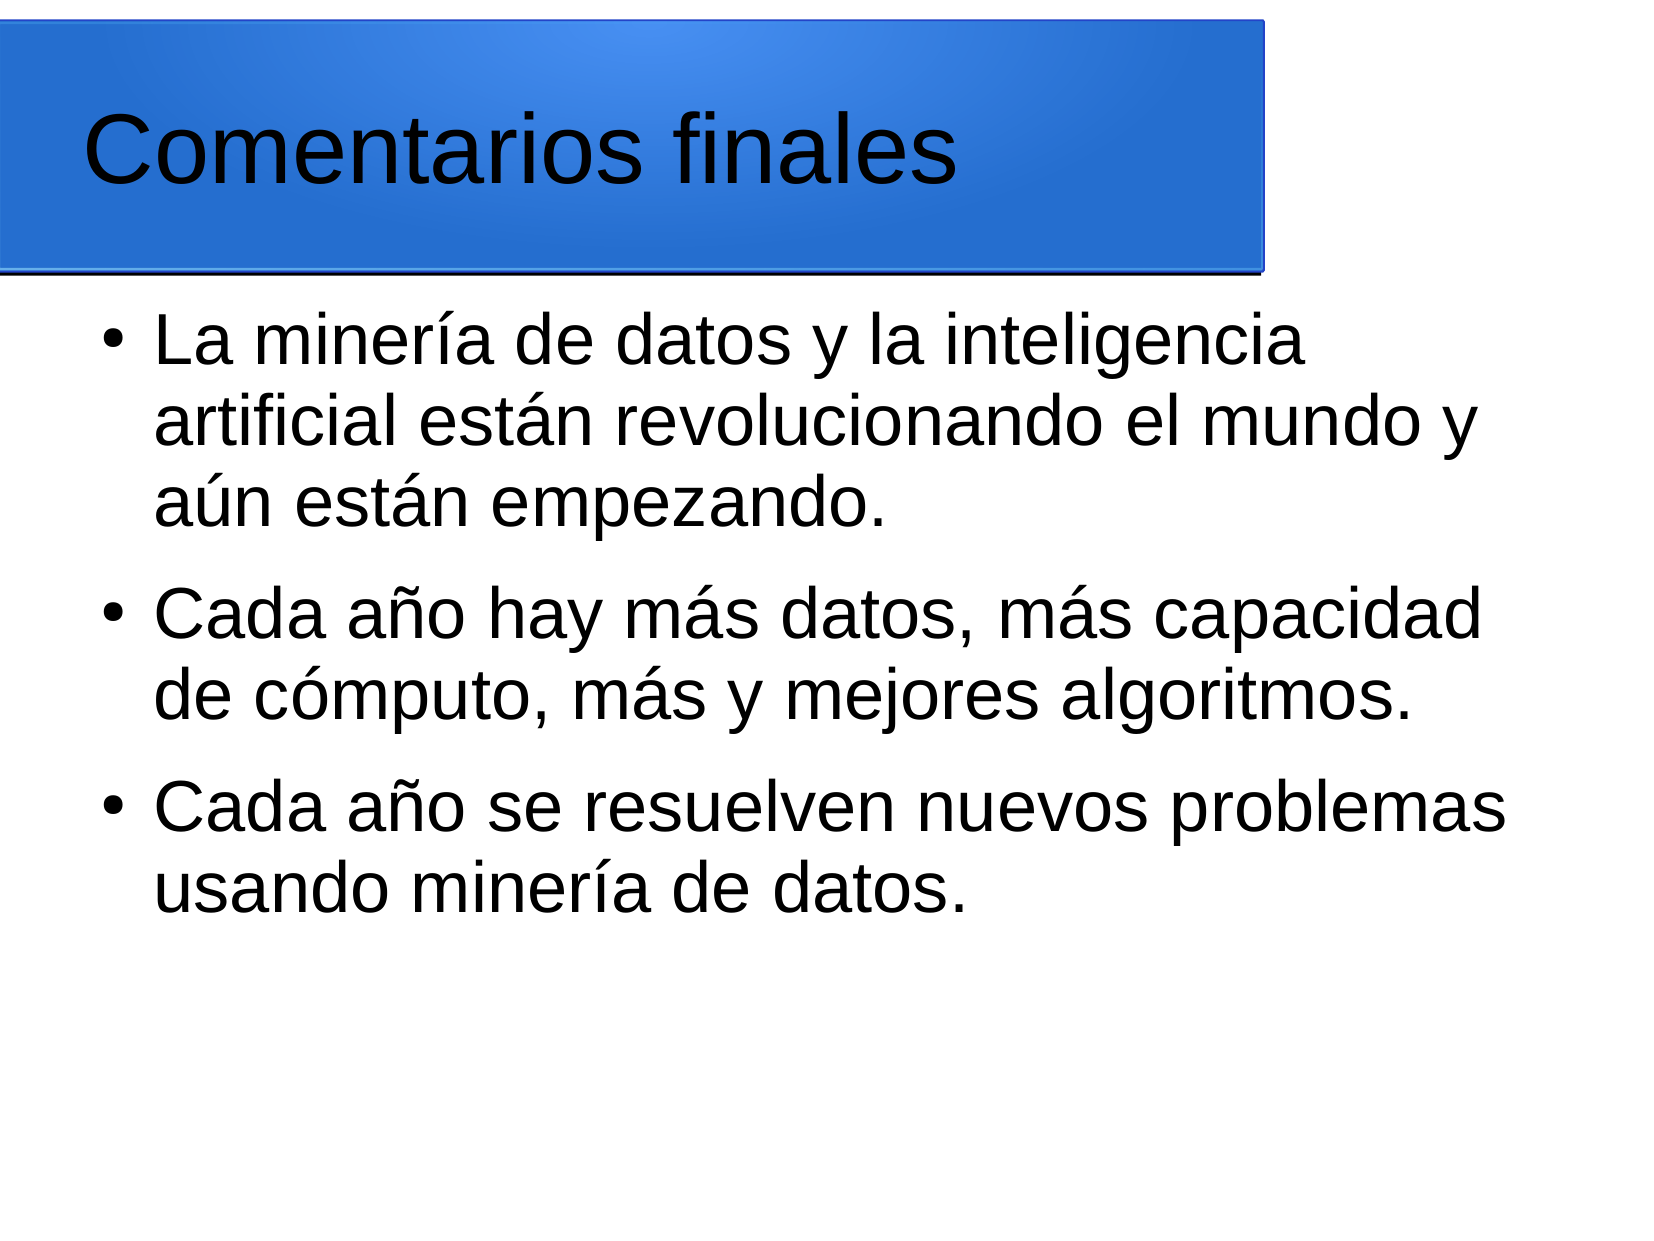

# Comentarios finales
La minería de datos y la inteligencia artificial están revolucionando el mundo y aún están empezando.
Cada año hay más datos, más capacidad de cómputo, más y mejores algoritmos.
Cada año se resuelven nuevos problemas usando minería de datos.